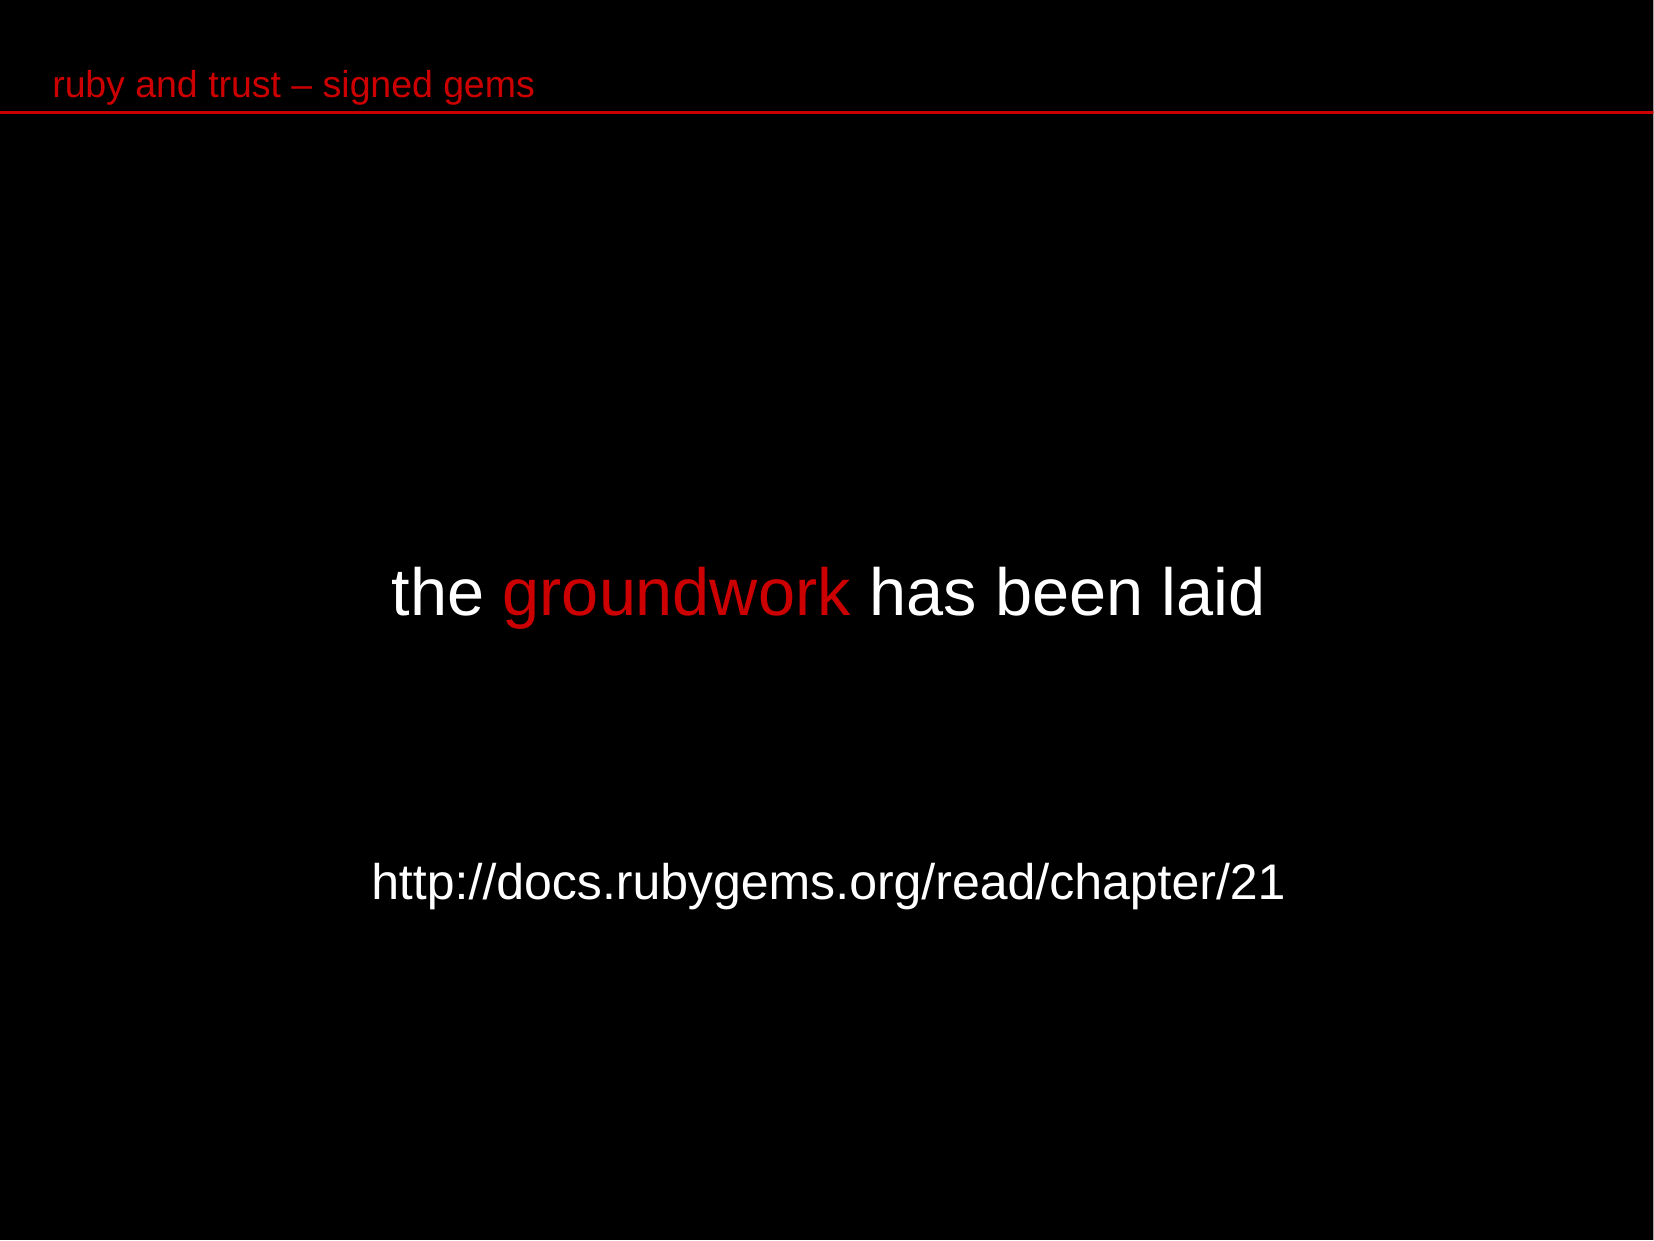

# the groundwork has been laid
http://docs.rubygems.org/read/chapter/21
ruby and trust – signed gems